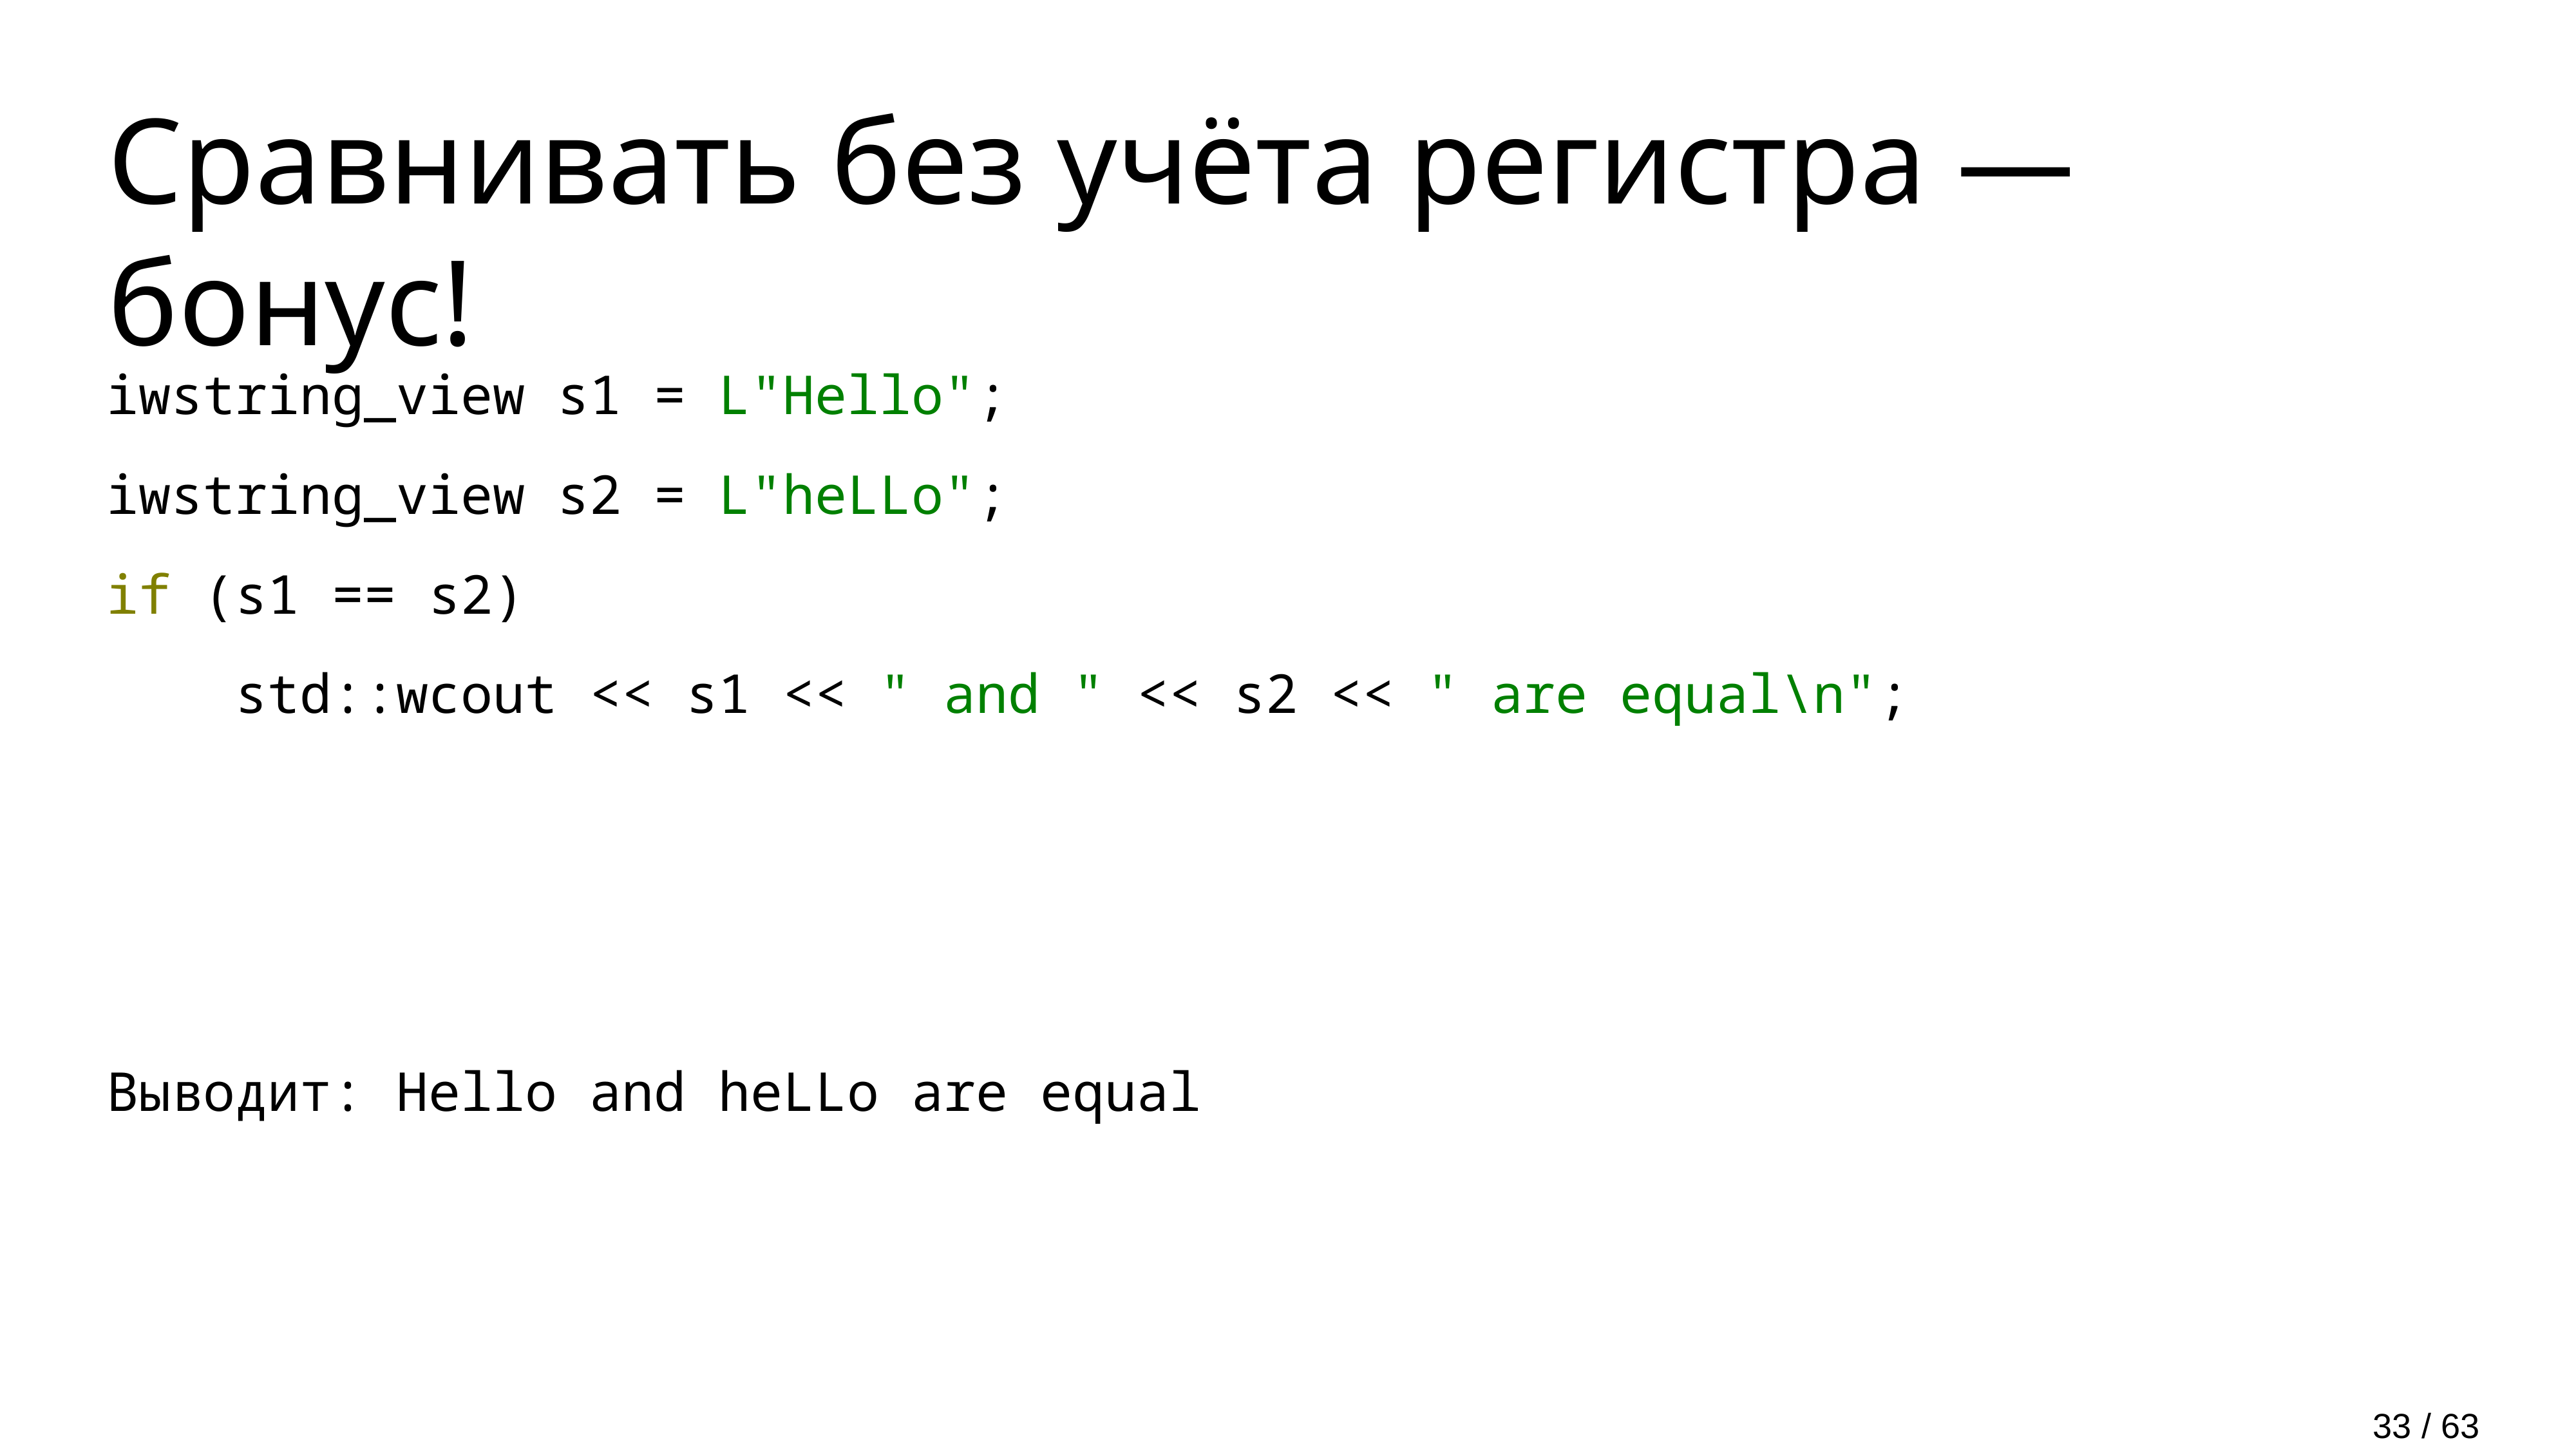

# Сравнивать без учёта регистра — бонус!
iwstring_view s1 = L"Hello";
iwstring_view s2 = L"heLLo";
if (s1 == s2)
 std::wcout << s1 << " and " << s2 << " are equal\n";
Выводит: Hello and heLLo are equal